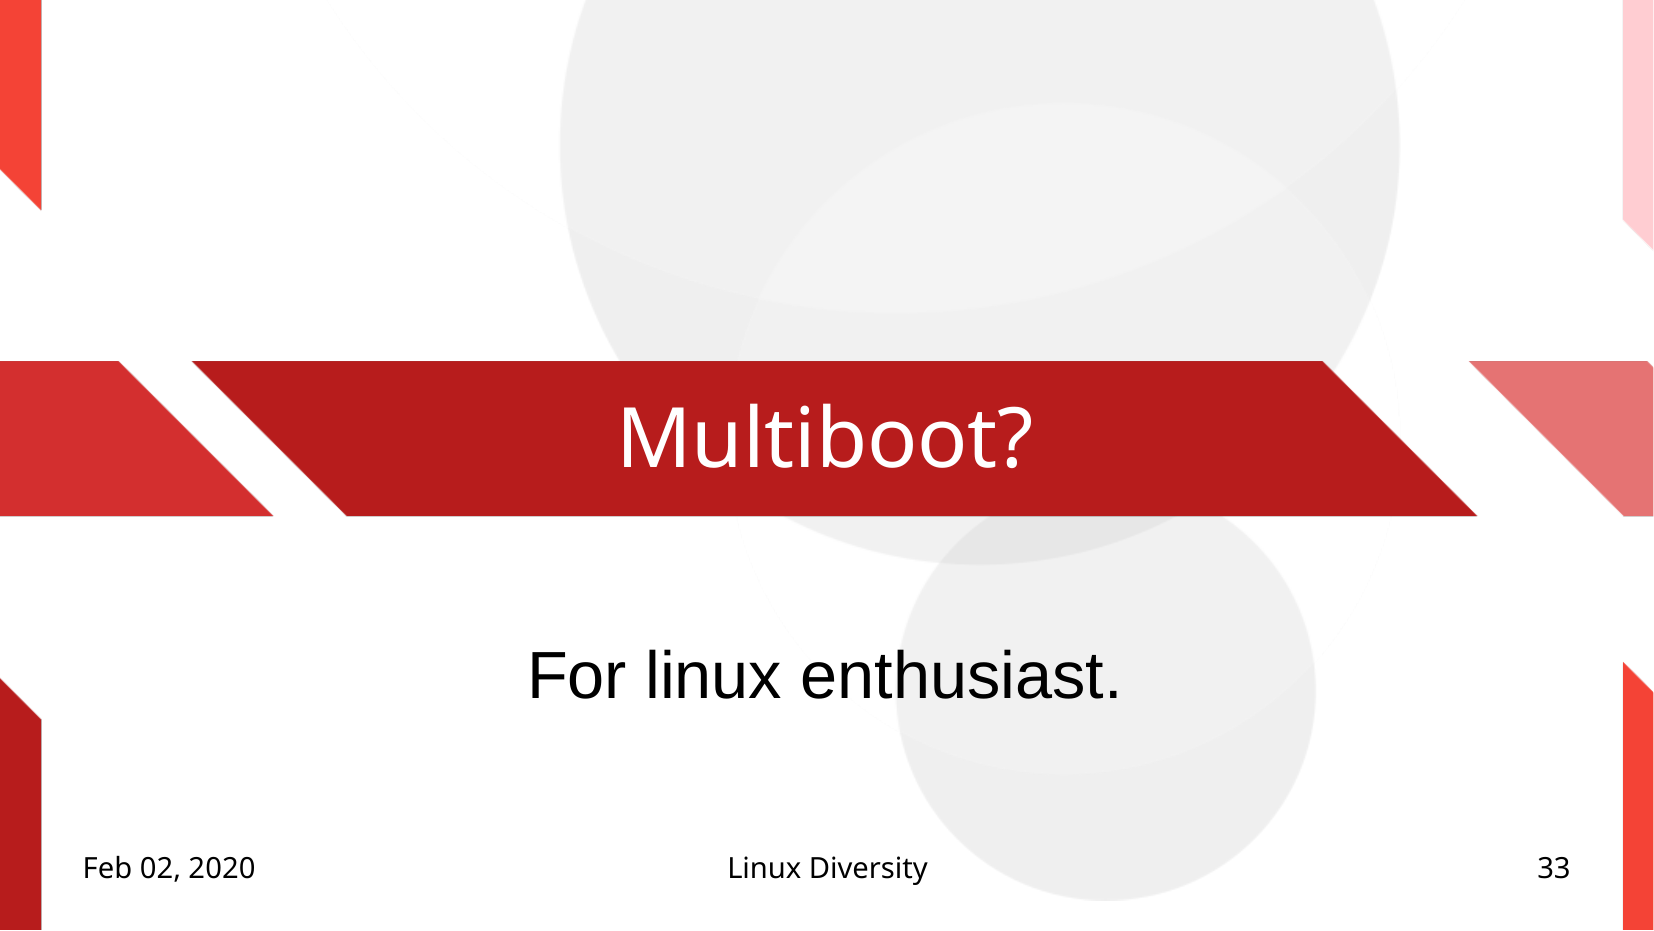

# Multiboot?
For linux enthusiast.
Feb 02, 2020
Linux Diversity
33